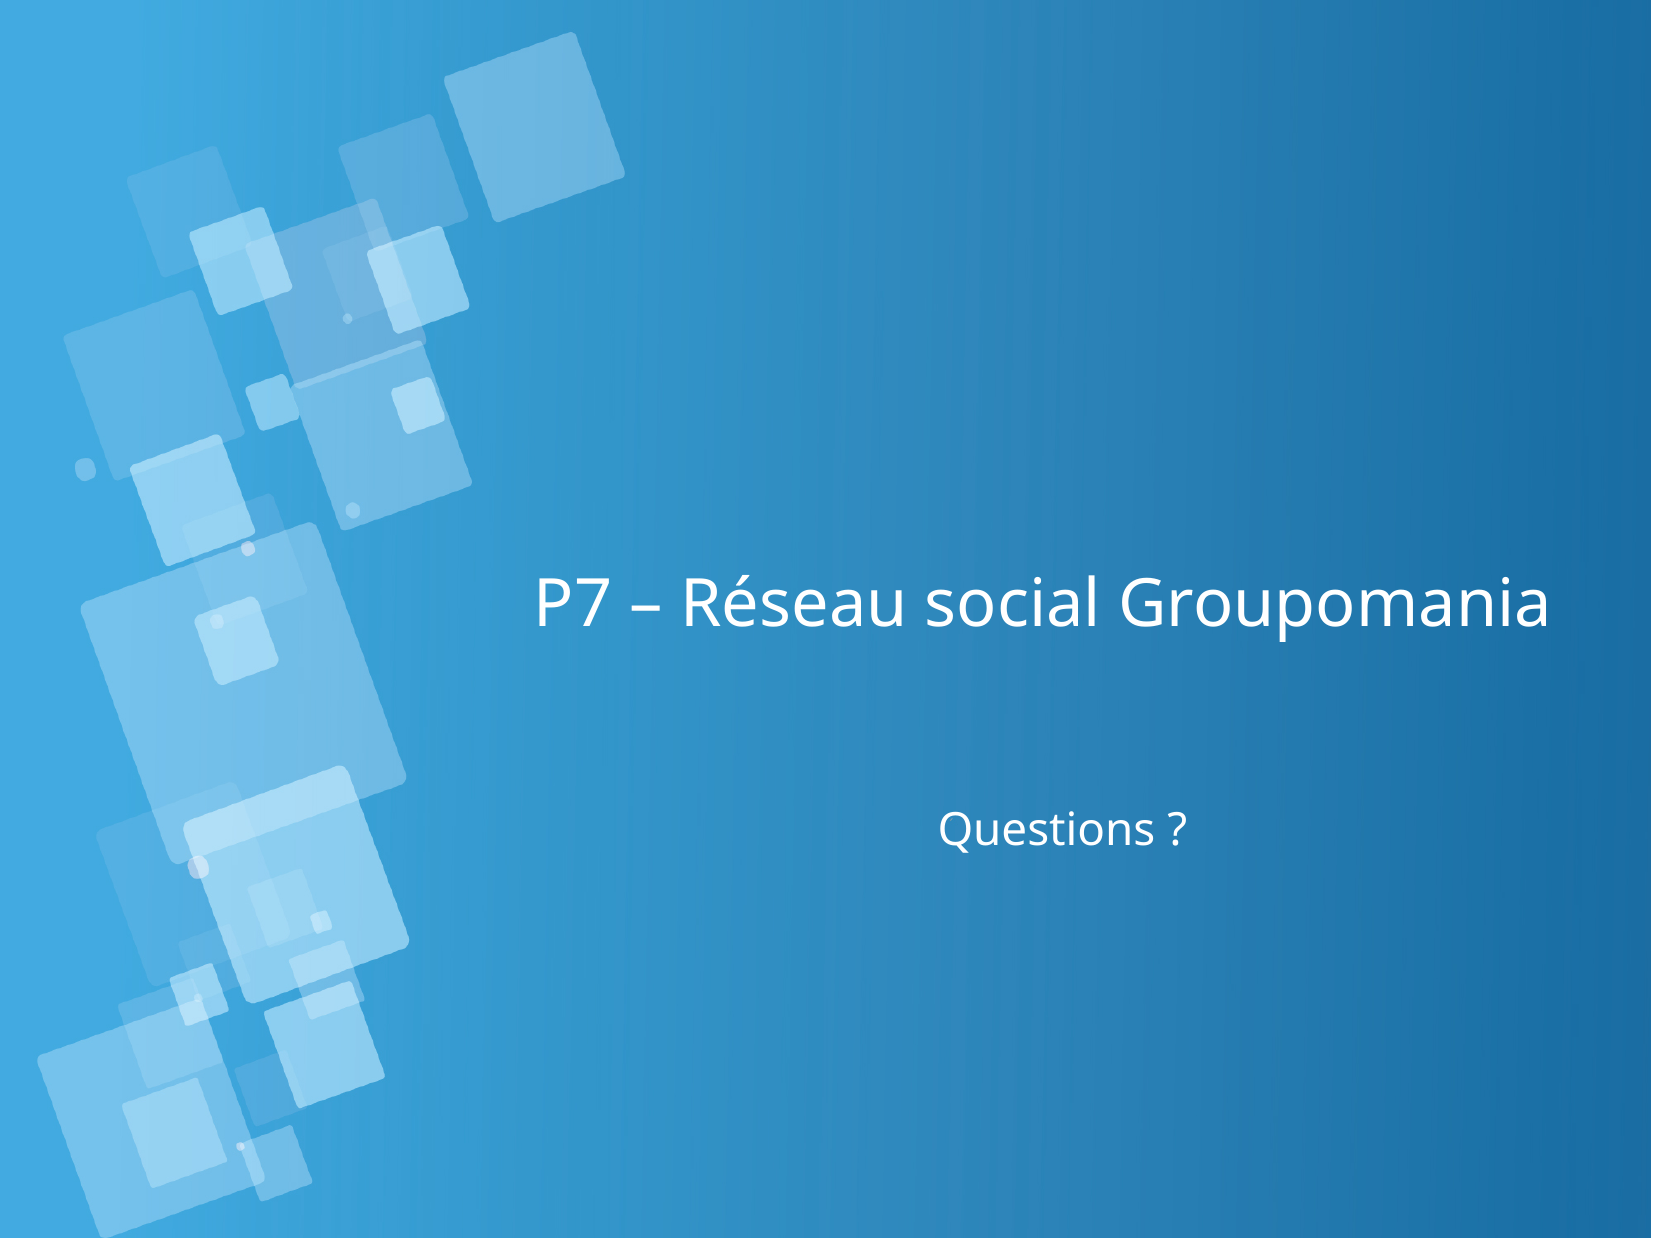

# P7 – Réseau social Groupomania
Questions ?